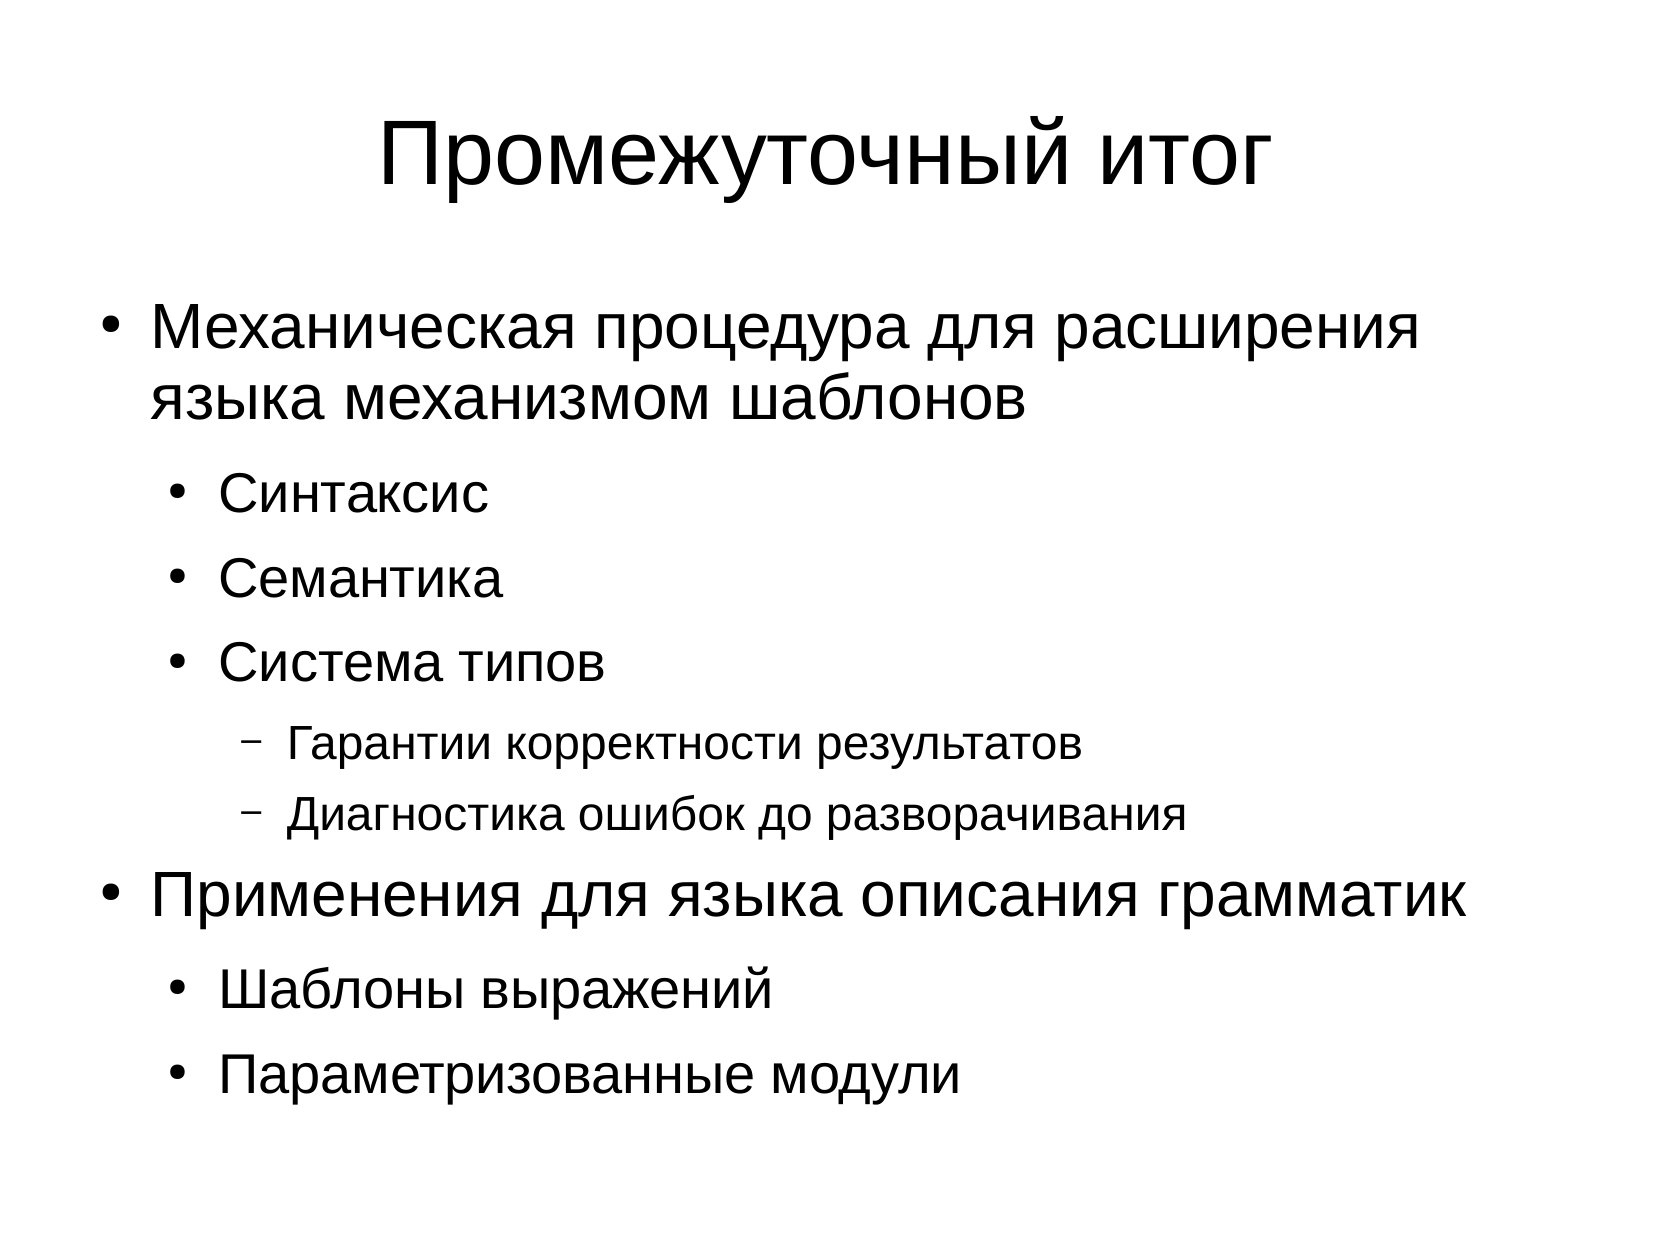

# Промежуточный итог
Механическая процедура для расширения языка механизмом шаблонов
Синтаксис
Семантика
Система типов
Гарантии корректности результатов
Диагностика ошибок до разворачивания
Применения для языка описания грамматик
Шаблоны выражений
Параметризованные модули